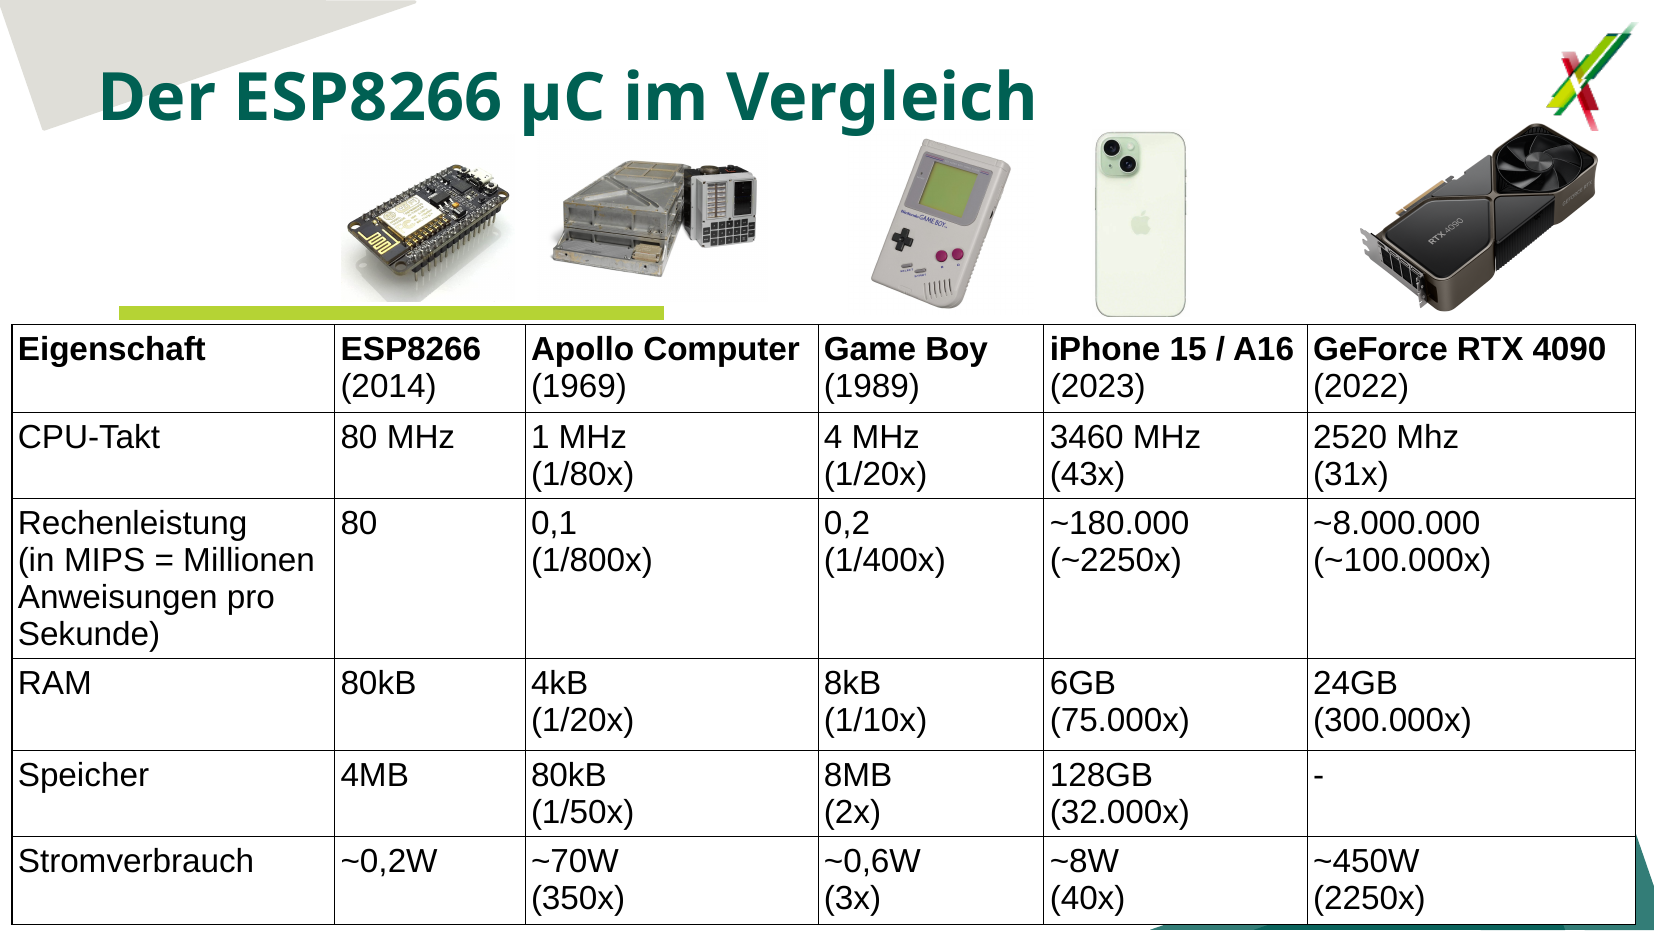

# Der ESP8266 µC im Vergleich
| Eigenschaft | ESP8266 (2014) | Apollo Computer (1969) | Game Boy (1989) | iPhone 15 / A16 (2023) | GeForce RTX 4090 (2022) |
| --- | --- | --- | --- | --- | --- |
| CPU-Takt | 80 MHz | 1 MHz (1/80x) | 4 MHz (1/20x) | 3460 MHz (43x) | 2520 Mhz (31x) |
| Rechenleistung (in MIPS = Millionen Anweisungen pro Sekunde) | 80 | 0,1 (1/800x) | 0,2 (1/400x) | ~180.000 (~2250x) | ~8.000.000 (~100.000x) |
| RAM | 80kB | 4kB (1/20x) | 8kB (1/10x) | 6GB (75.000x) | 24GB (300.000x) |
| Speicher | 4MB | 80kB (1/50x) | 8MB (2x) | 128GB (32.000x) | - |
| Stromverbrauch | ~0,2W | ~70W (350x) | ~0,6W (3x) | ~8W (40x) | ~450W (2250x) |